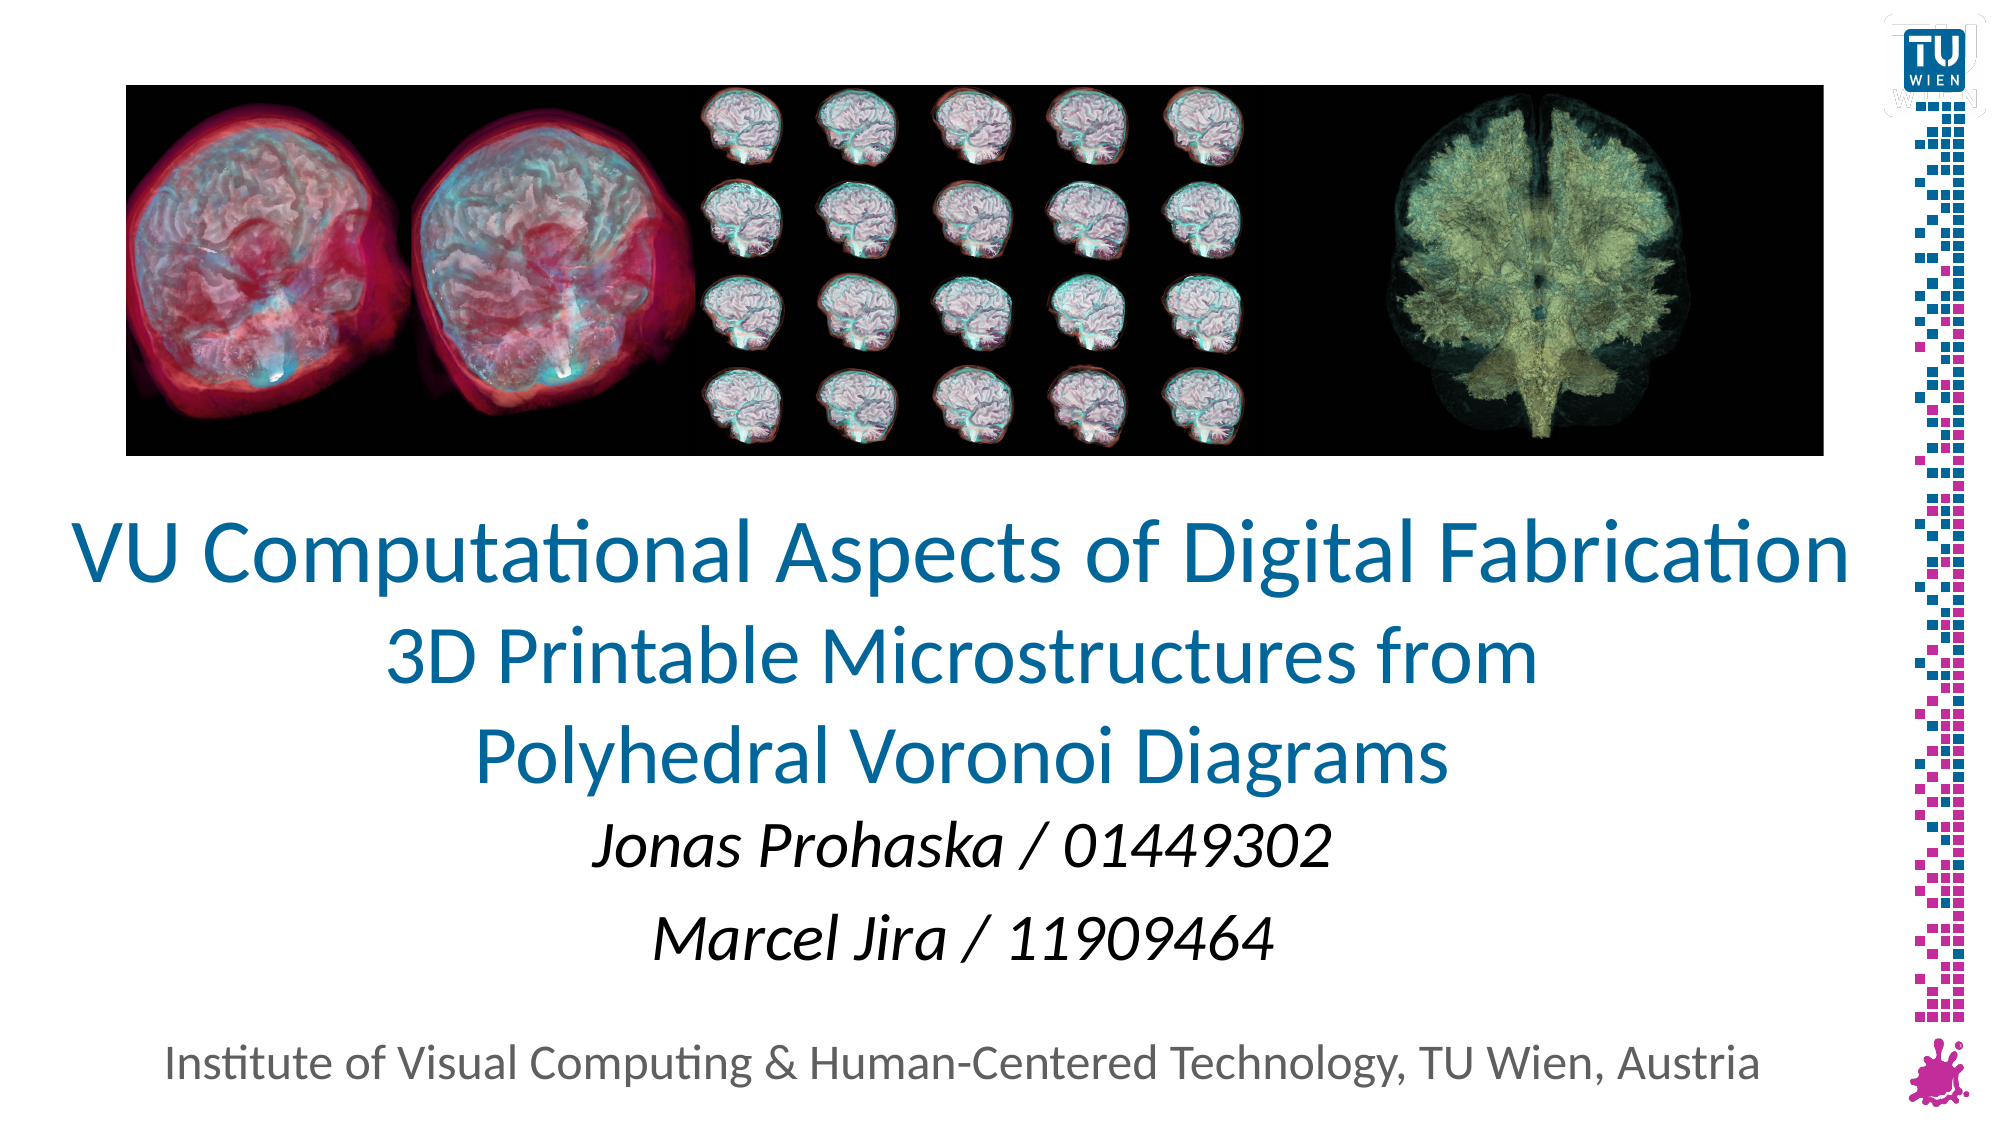

VU Computational Aspects of Digital Fabrication
3D Printable Microstructures from
Polyhedral Voronoi Diagrams
Jonas Prohaska / 01449302
Marcel Jira / 11909464
Institute of Visual Computing & Human-Centered Technology, TU Wien, Austria